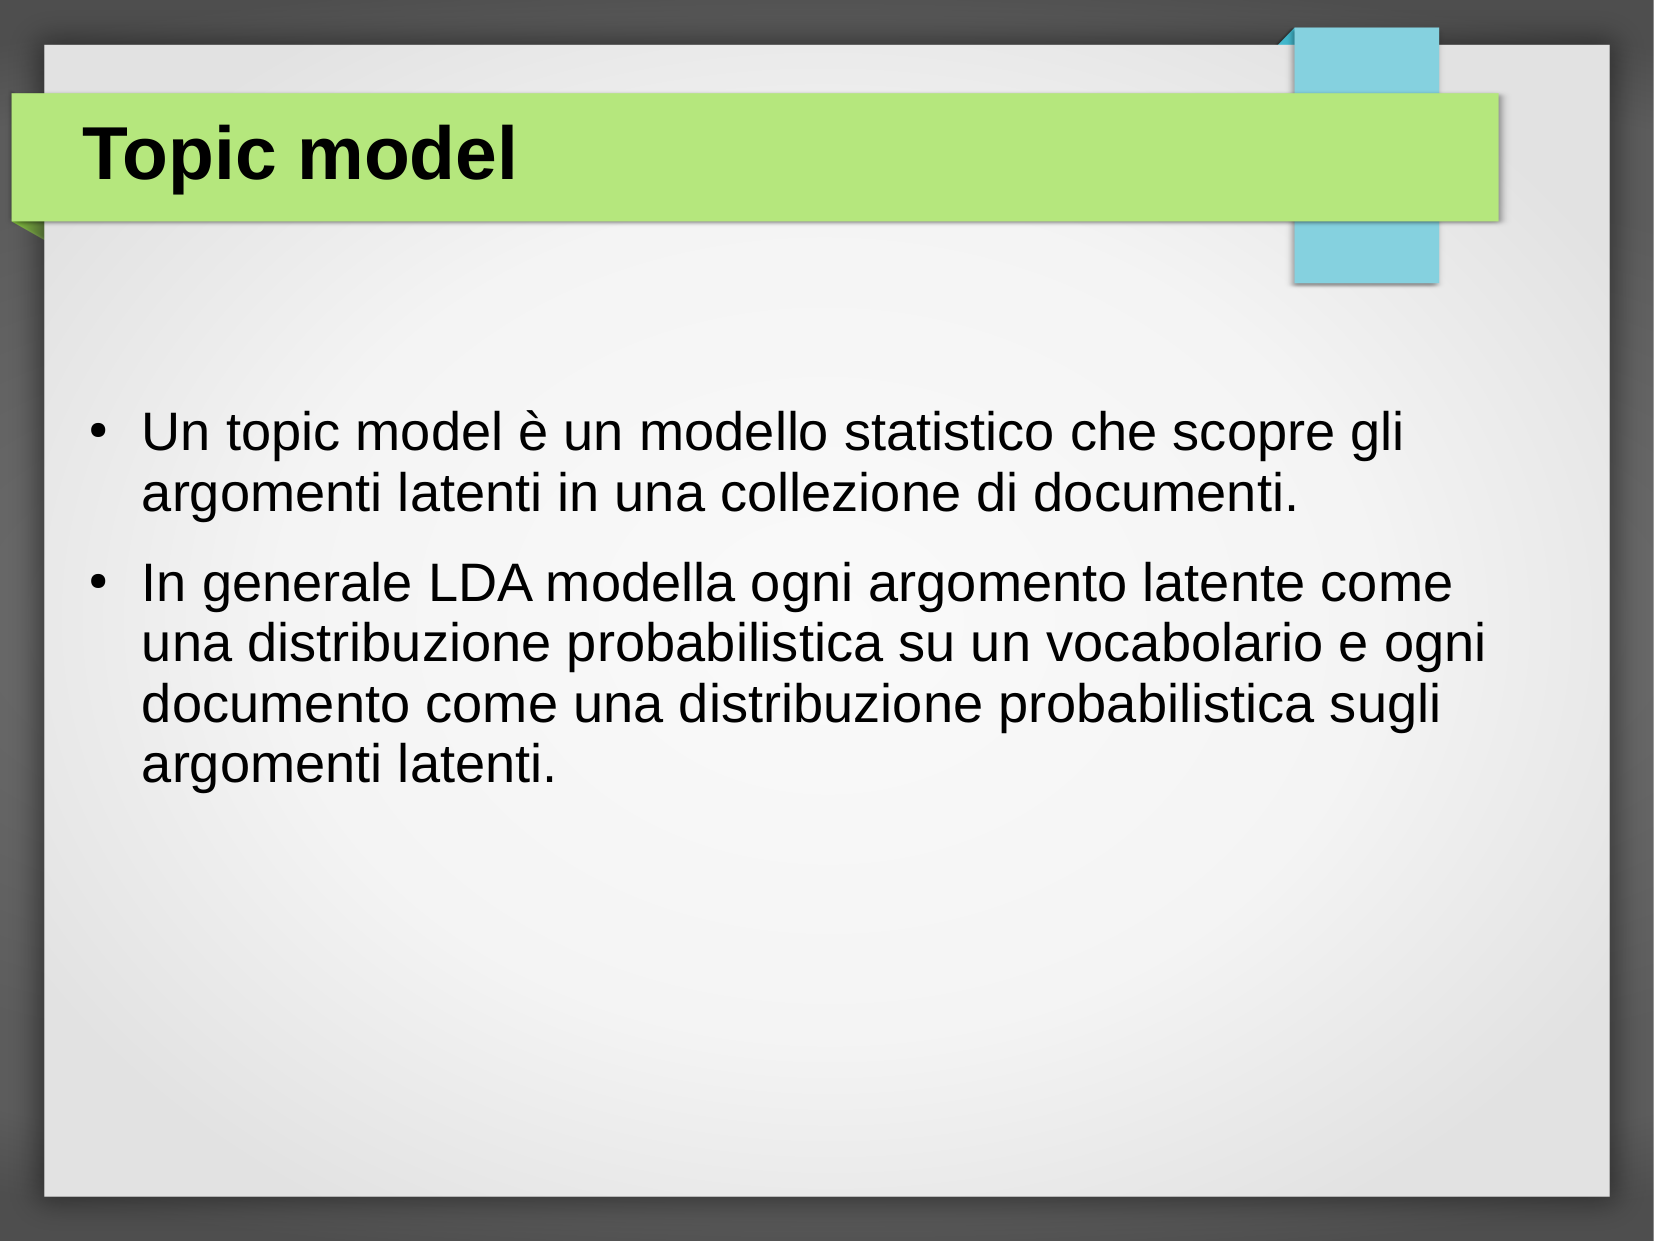

# Topic model
Un topic model è un modello statistico che scopre gli argomenti latenti in una collezione di documenti.
In generale LDA modella ogni argomento latente come una distribuzione probabilistica su un vocabolario e ogni documento come una distribuzione probabilistica sugli argomenti latenti.